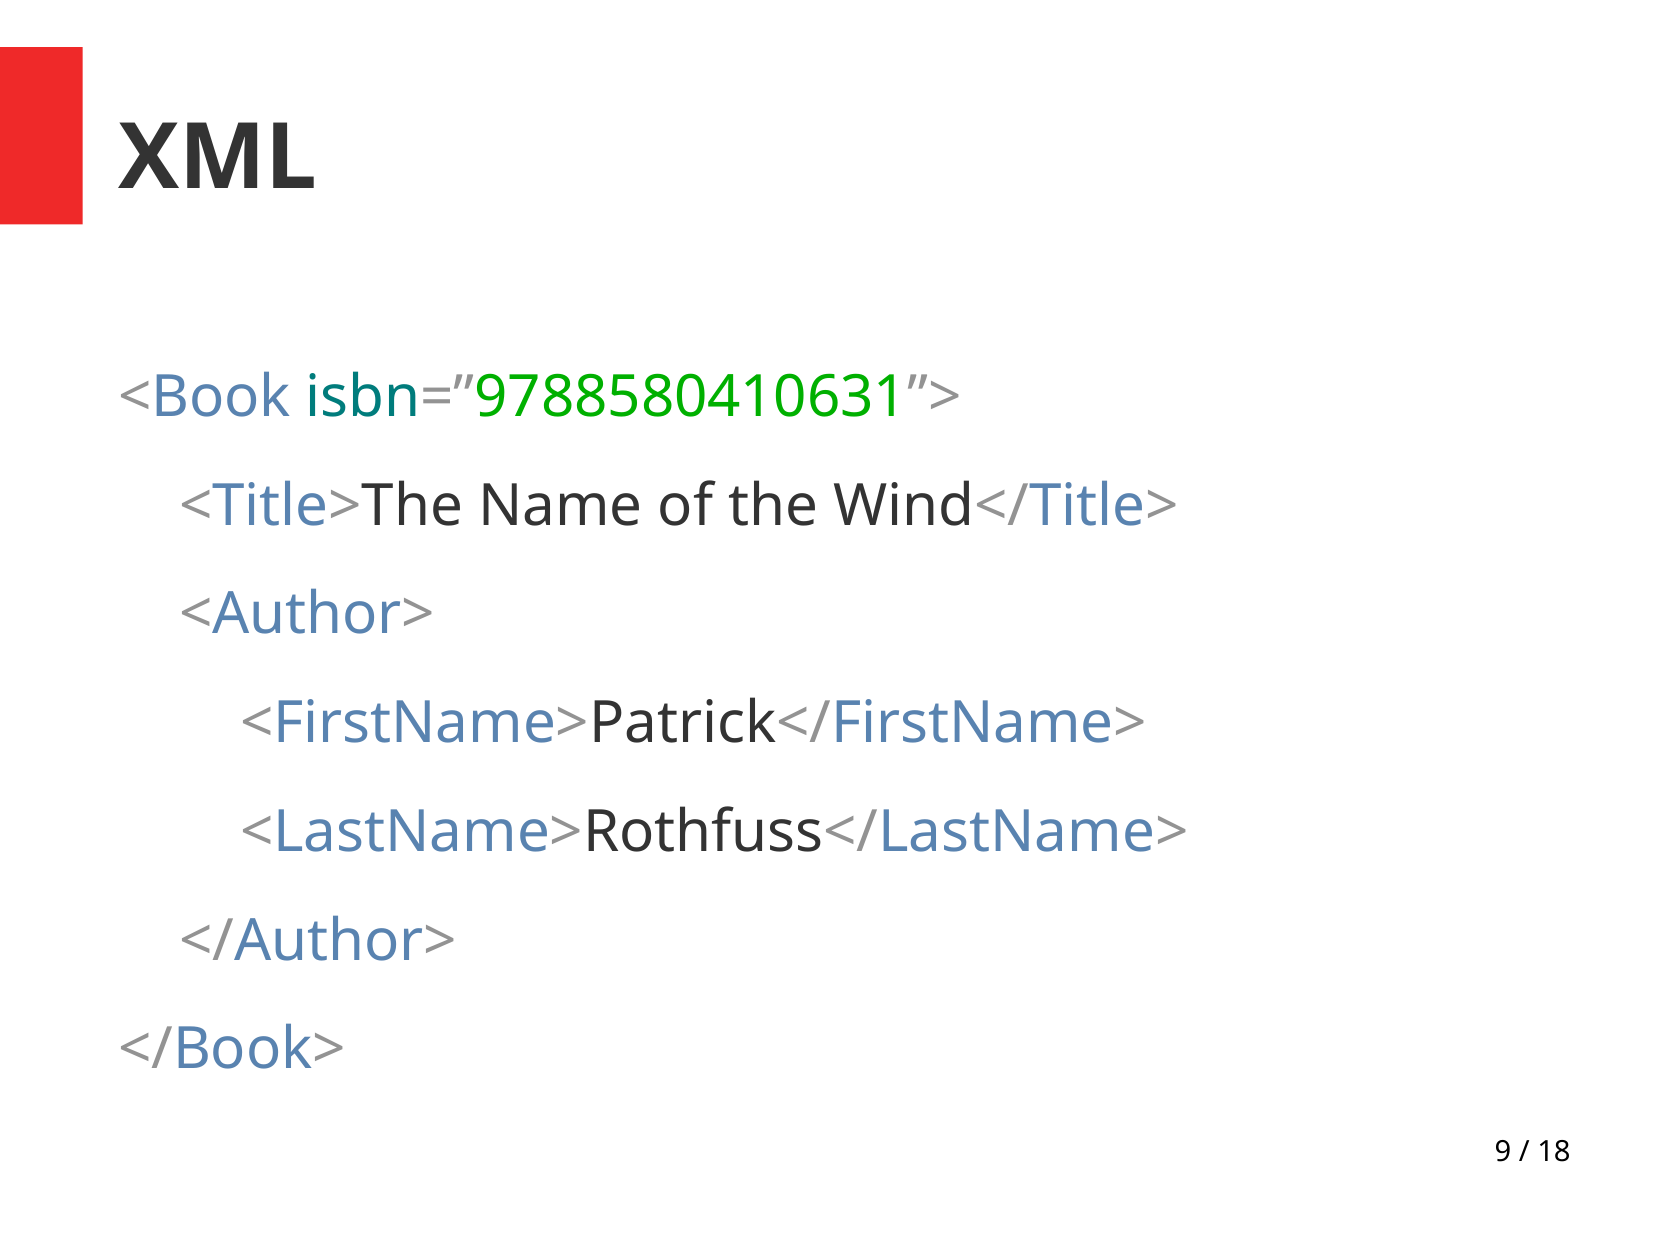

# XML
<Book isbn=”9788580410631”>
 <Title>The Name of the Wind</Title>
 <Author>
 <FirstName>Patrick</FirstName>
 <LastName>Rothfuss</LastName>
 </Author>
</Book>
9